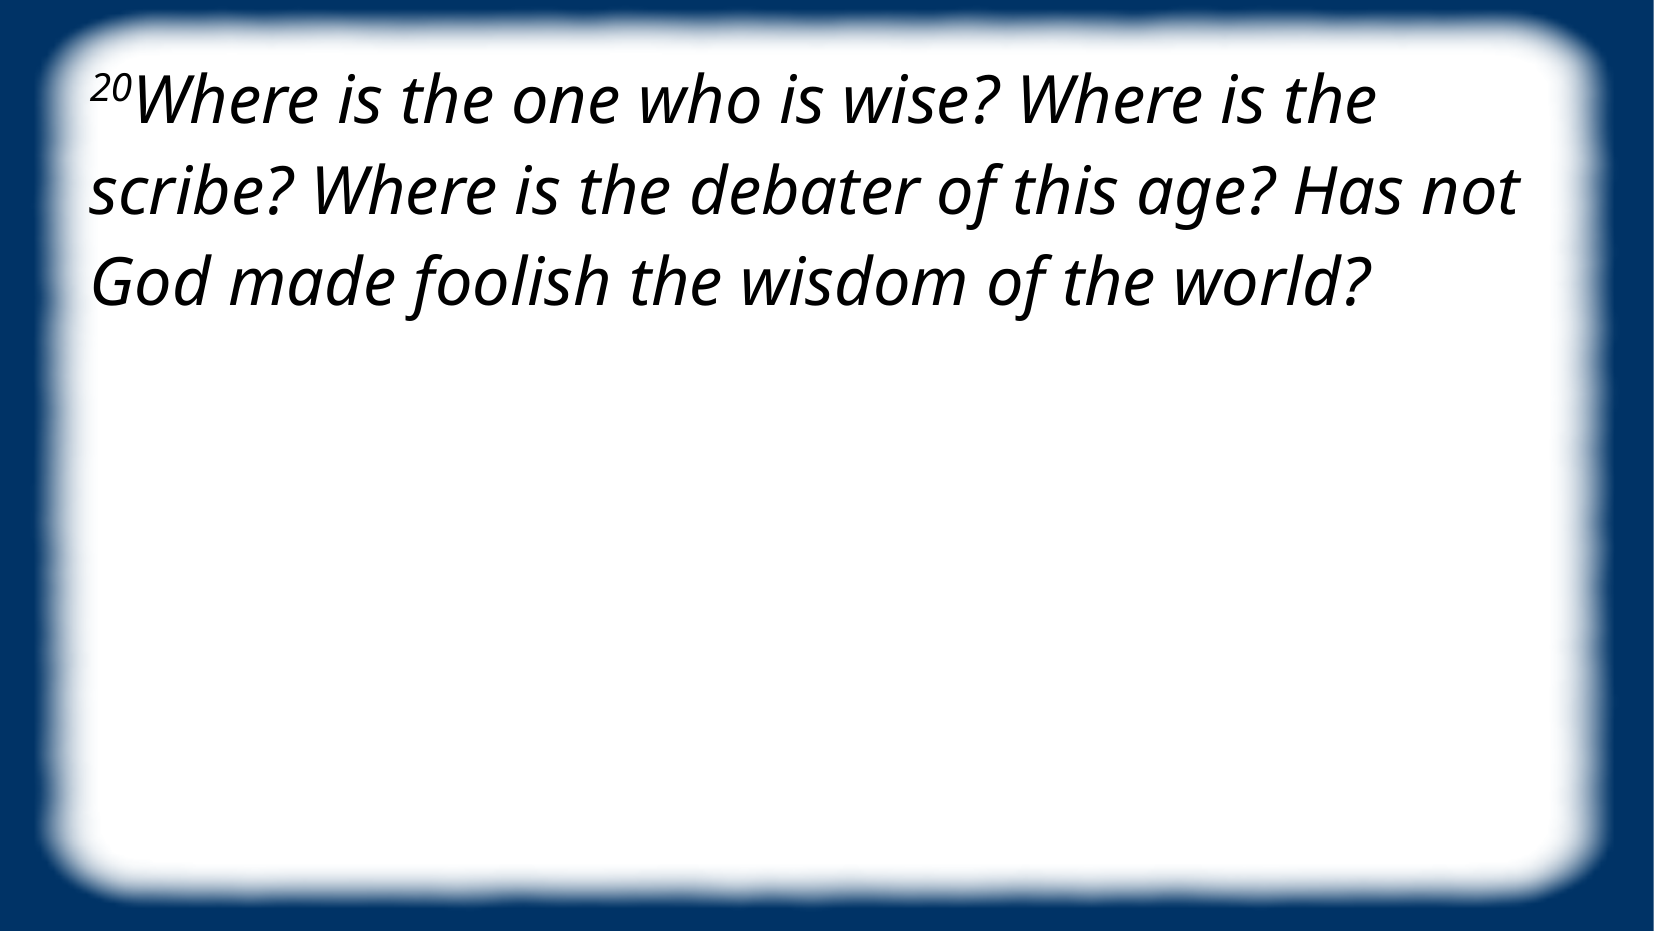

20Where is the one who is wise? Where is the scribe? Where is the debater of this age? Has not God made foolish the wisdom of the world?